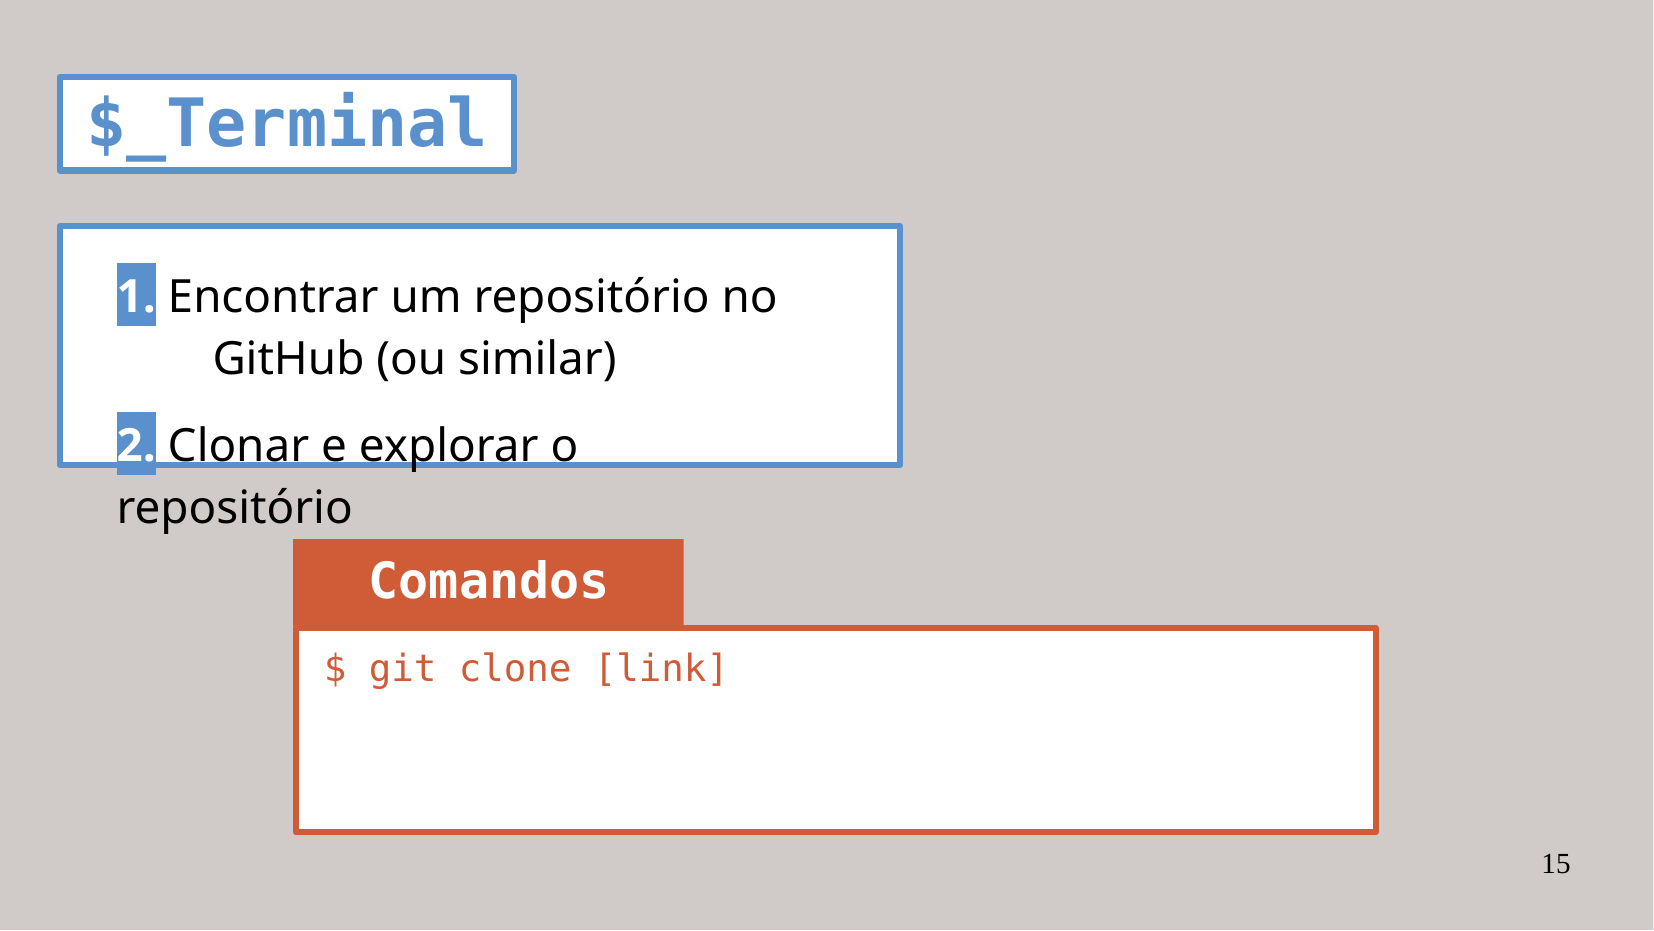

$_Terminal
1. Encontrar um repositório no GitHub (ou similar)
2. Clonar e explorar o repositório
Comandos
$ git clone [link]
15